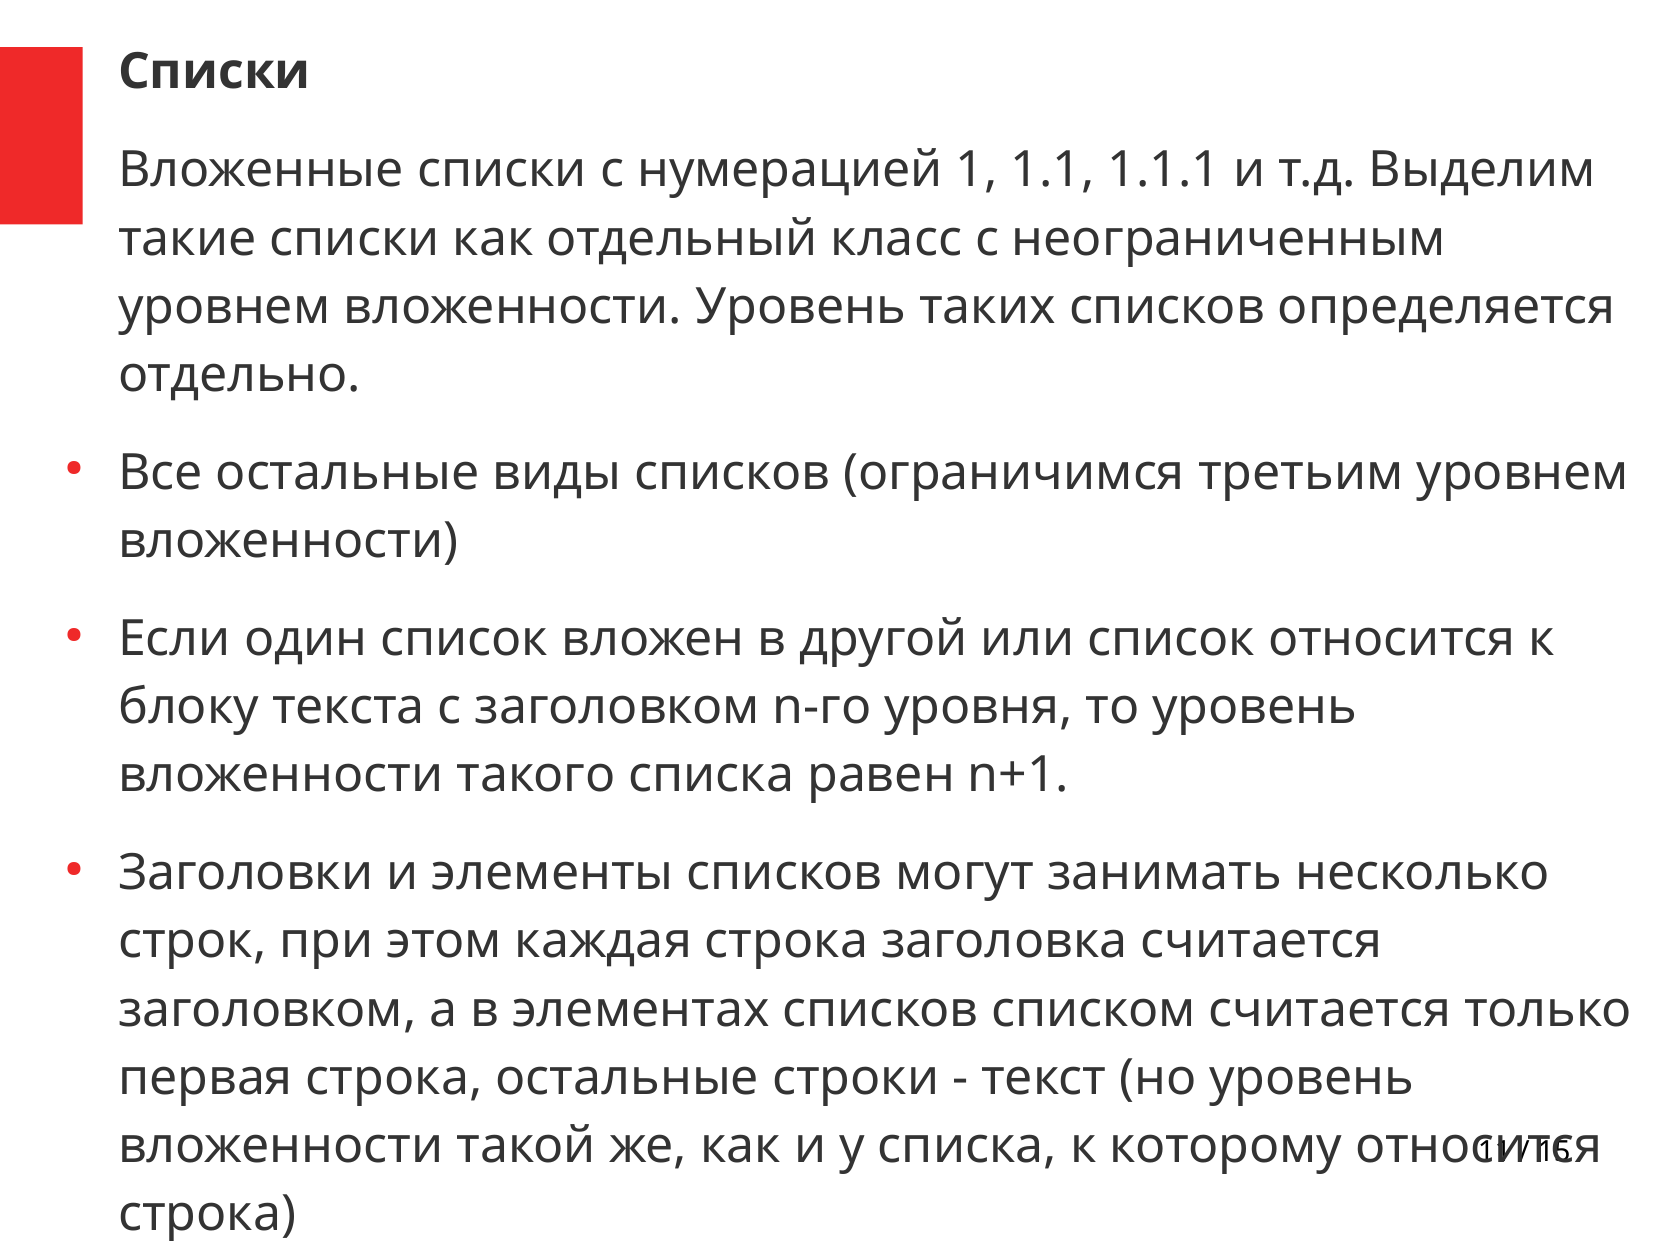

# Списки
Вложенные списки с нумерацией 1, 1.1, 1.1.1 и т.д. Выделим такие списки как отдельный класс с неограниченным уровнем вложенности. Уровень таких списков определяется отдельно.
Все остальные виды списков (ограничимся третьим уровнем вложенности)
Если один список вложен в другой или список относится к блоку текста с заголовком n-го уровня, то уровень вложенности такого списка равен n+1.
Заголовки и элементы списков могут занимать несколько строк, при этом каждая строка заголовка считается заголовком, а в элементах списков списком считается только первая строка, остальные строки - текст (но уровень вложенности такой же, как и у списка, к которому относится строка)
11